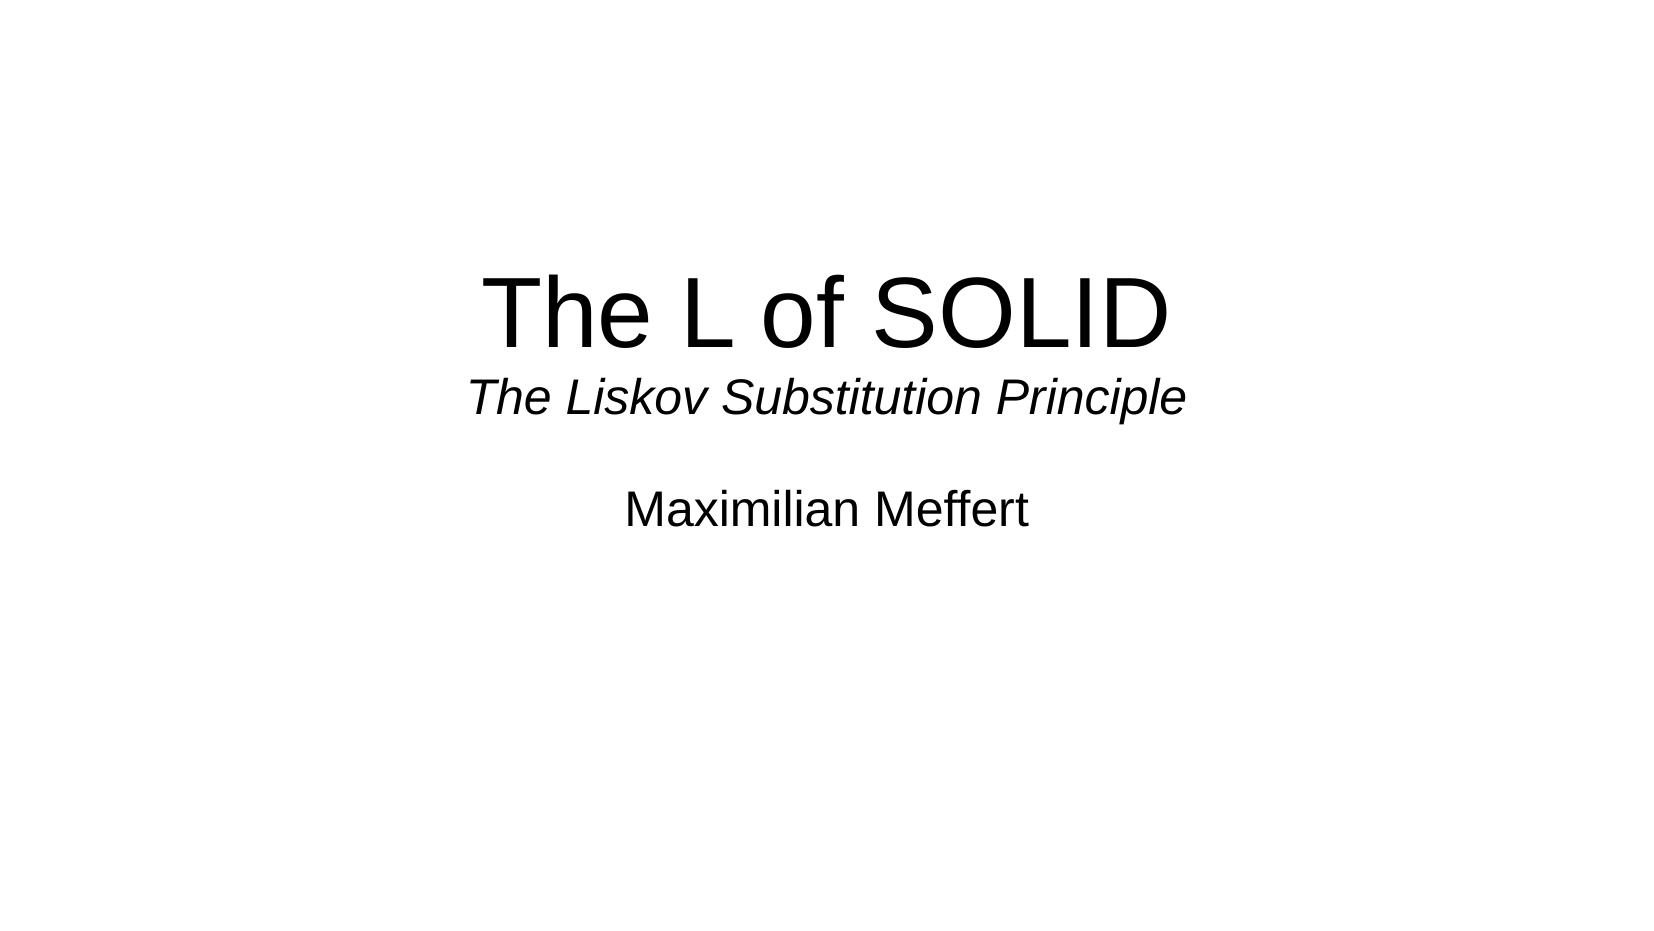

# The L of SOLID
The Liskov Substitution Principle
Maximilian Meffert